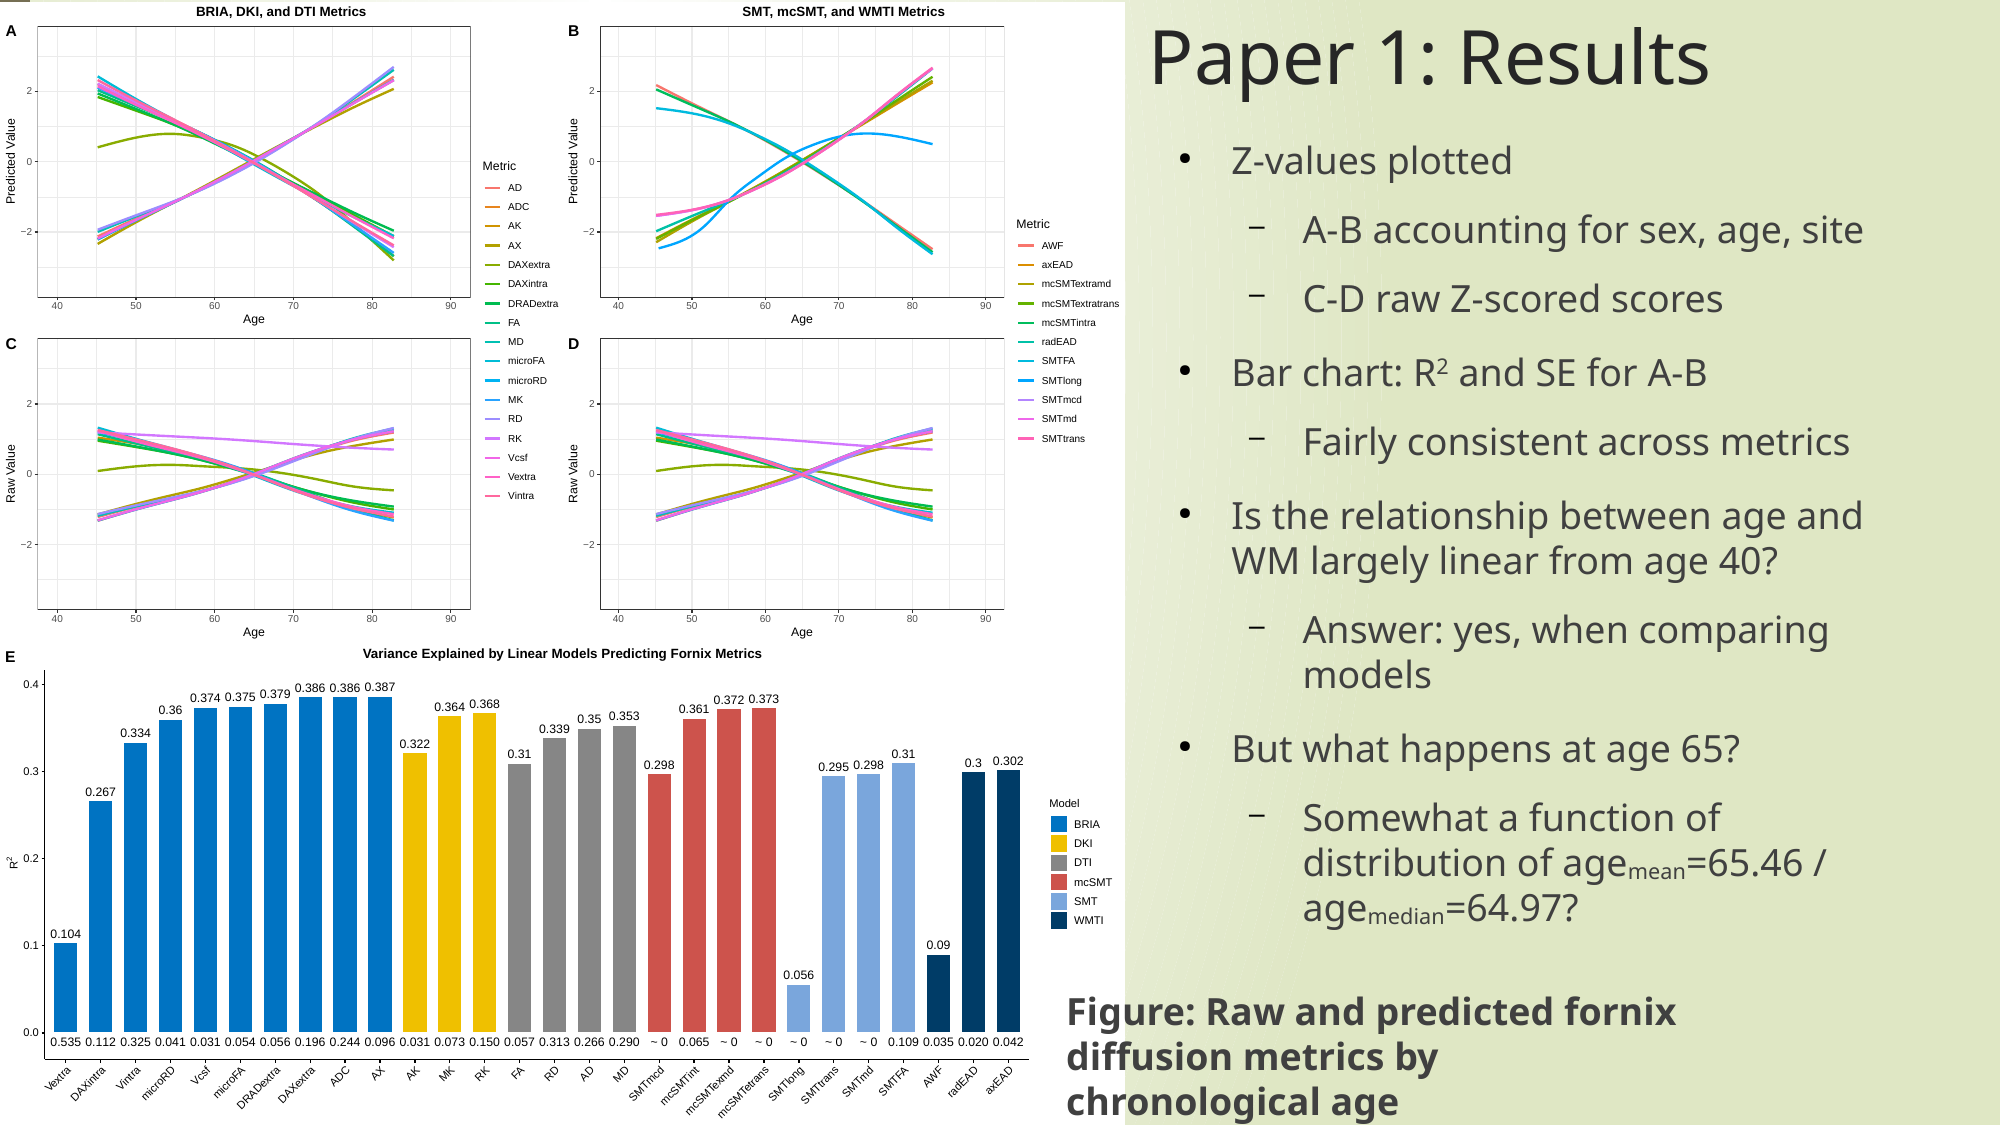

# Paper 1: Results
Z-values plotted
A-B accounting for sex, age, site
C-D raw Z-scored scores
Bar chart: R2 and SE for A-B
Fairly consistent across metrics
Is the relationship between age and WM largely linear from age 40?
Answer: yes, when comparing models
But what happens at age 65?
Somewhat a function of distribution of agemean=65.46 / agemedian=64.97?
Figure: Raw and predicted fornix diffusion metrics by chronological age